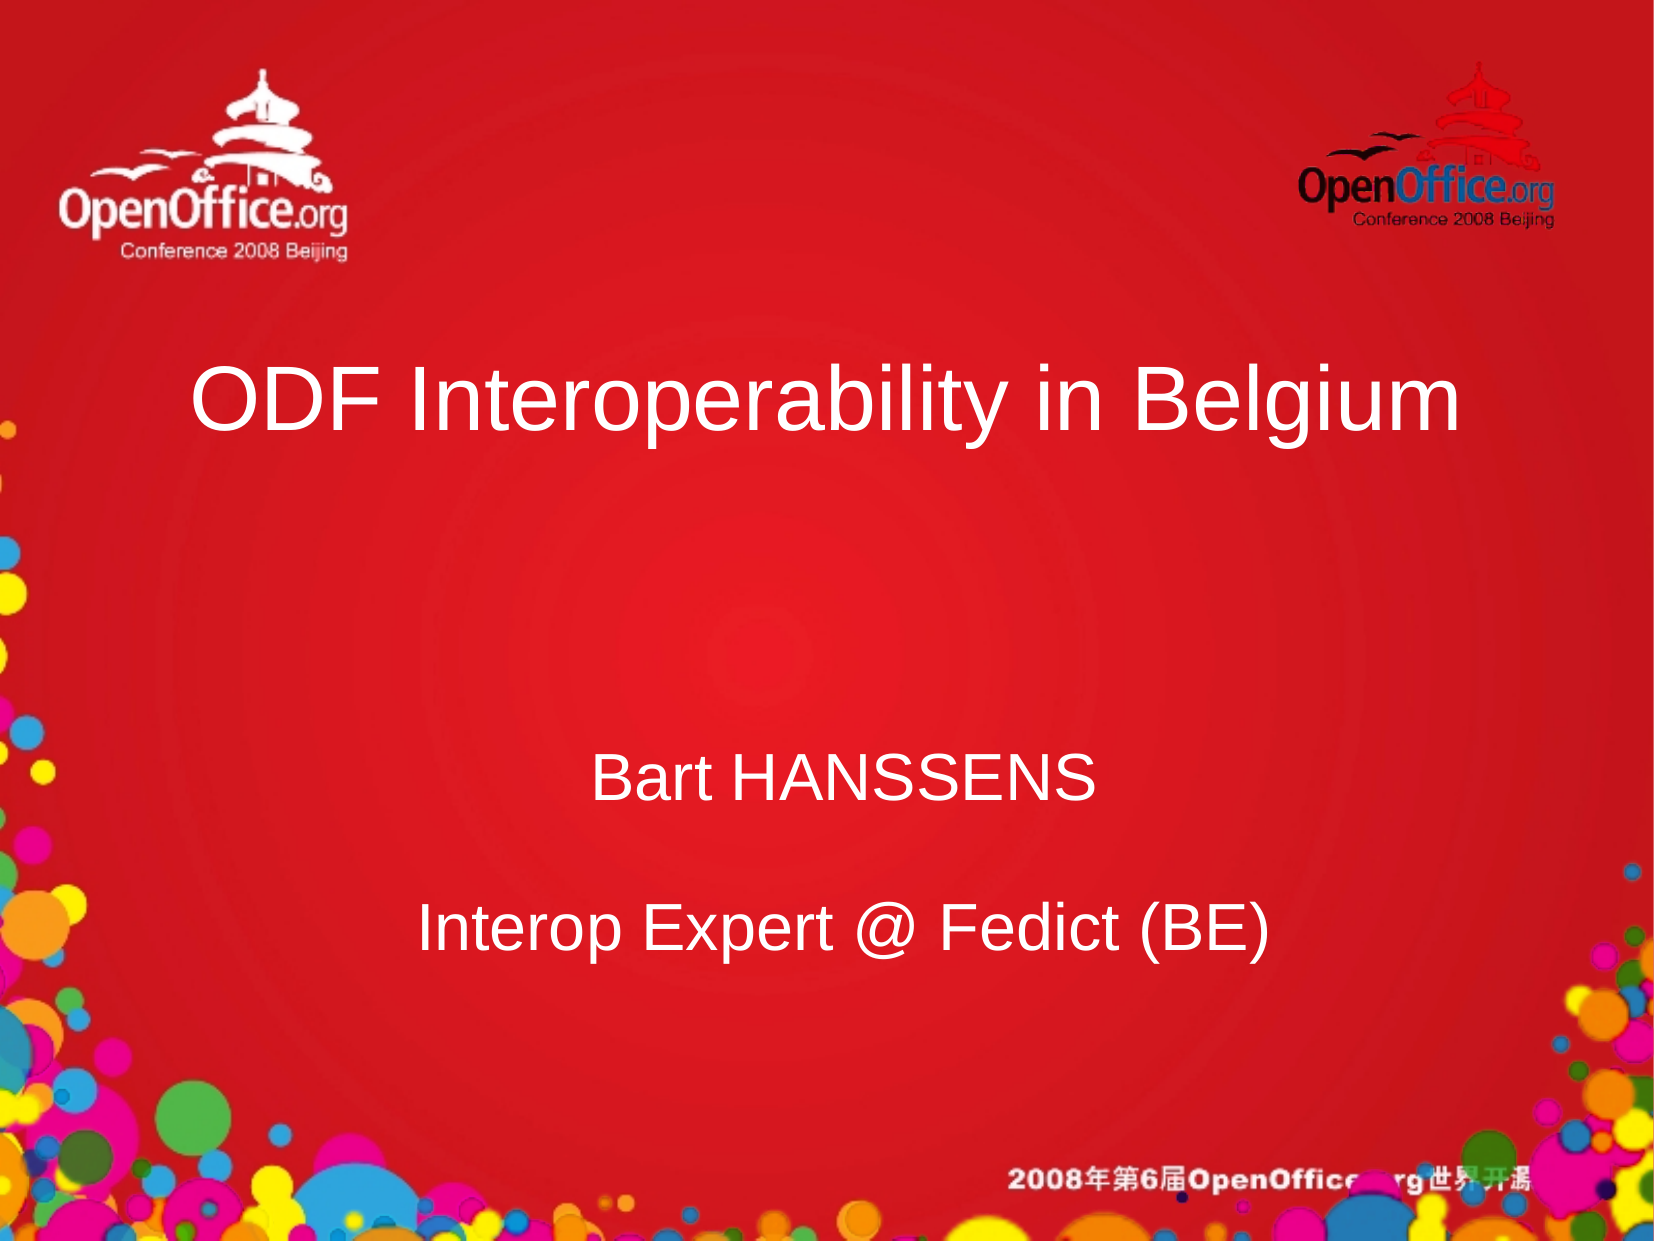

# ODF Interoperability in Belgium
Bart HANSSENS
Interop Expert @ Fedict (BE)